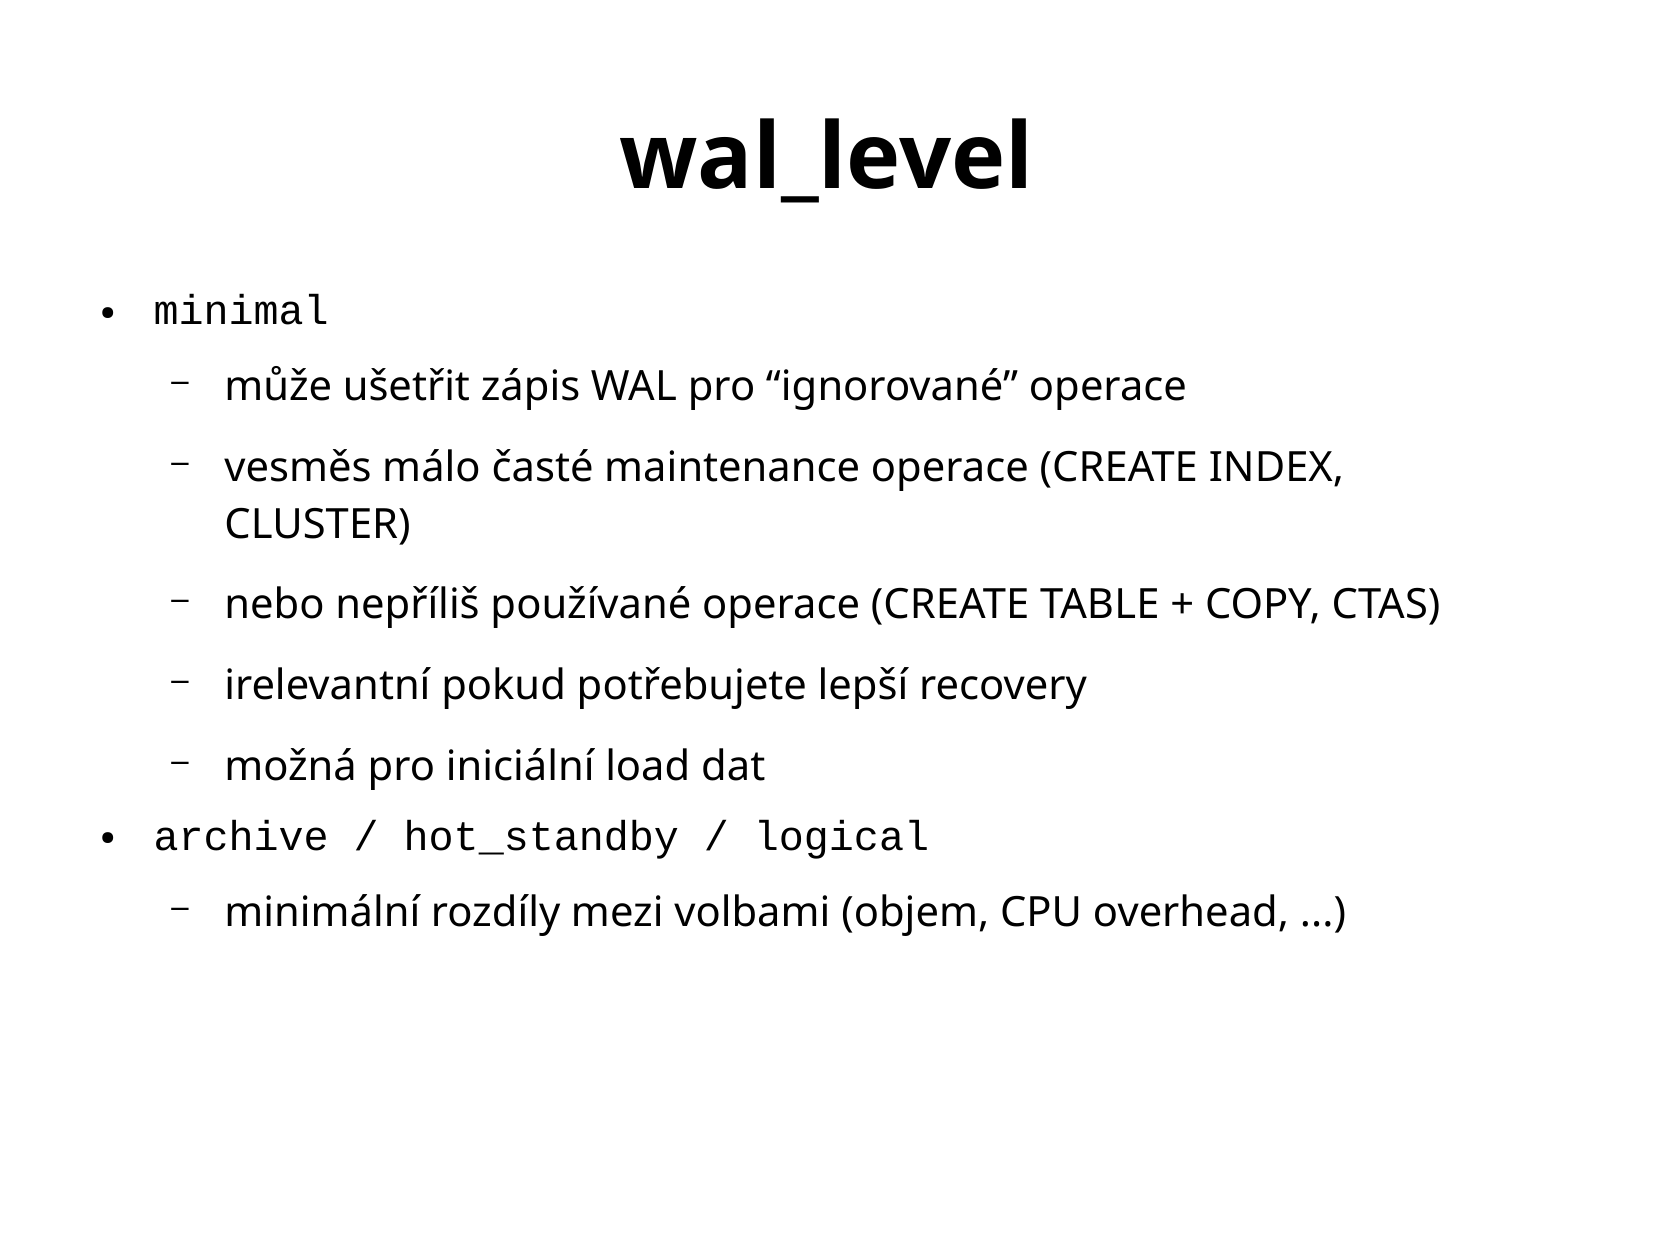

# wal_level
minimal
může ušetřit zápis WAL pro “ignorované” operace
vesměs málo časté maintenance operace (CREATE INDEX, CLUSTER)
nebo nepříliš používané operace (CREATE TABLE + COPY, CTAS)
irelevantní pokud potřebujete lepší recovery
možná pro iniciální load dat
archive / hot_standby / logical
minimální rozdíly mezi volbami (objem, CPU overhead, ...)